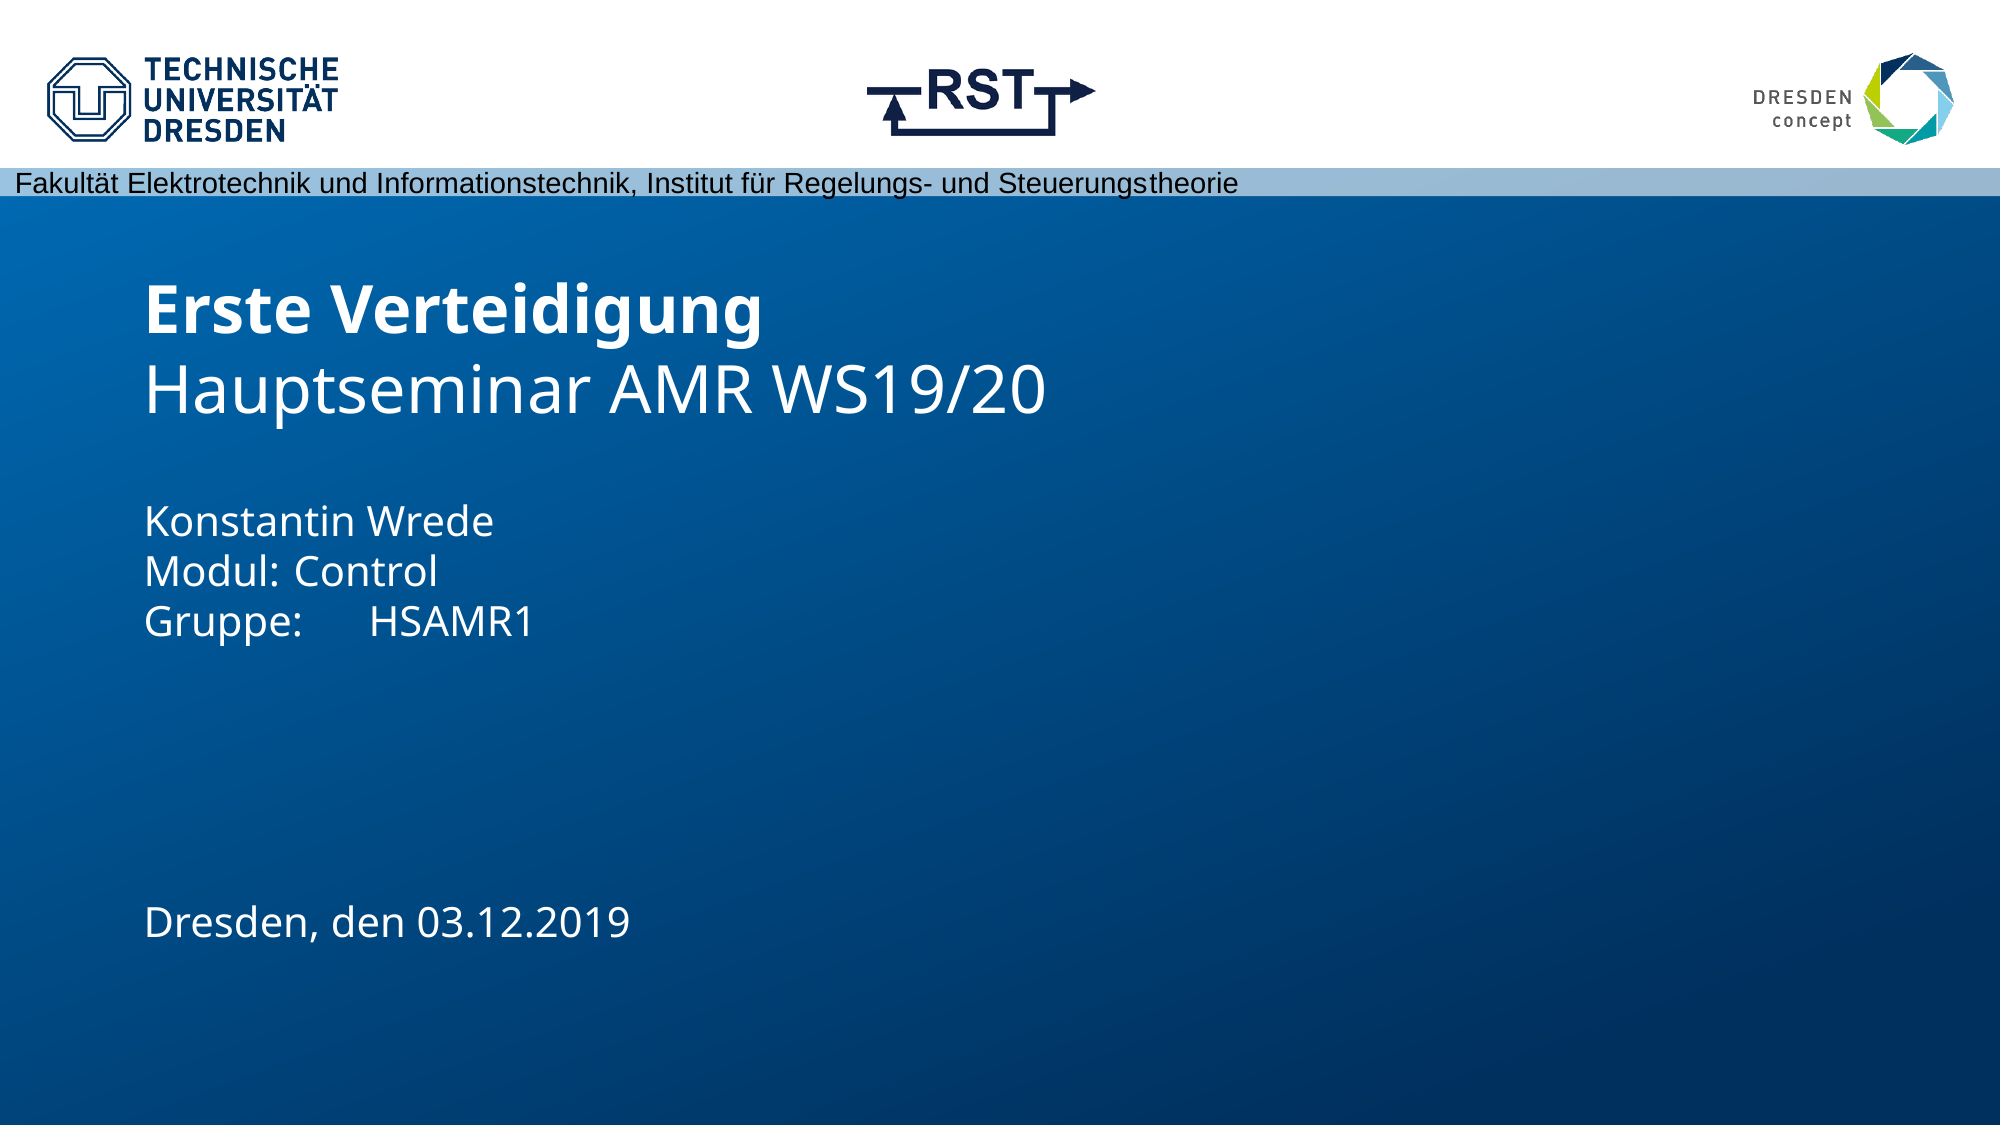

Erste Verteidigung
Hauptseminar AMR WS19/20
# Konstantin Wrede
Modul: 	Control
Gruppe: 	HSAMR1
Dresden, den 03.12.2019